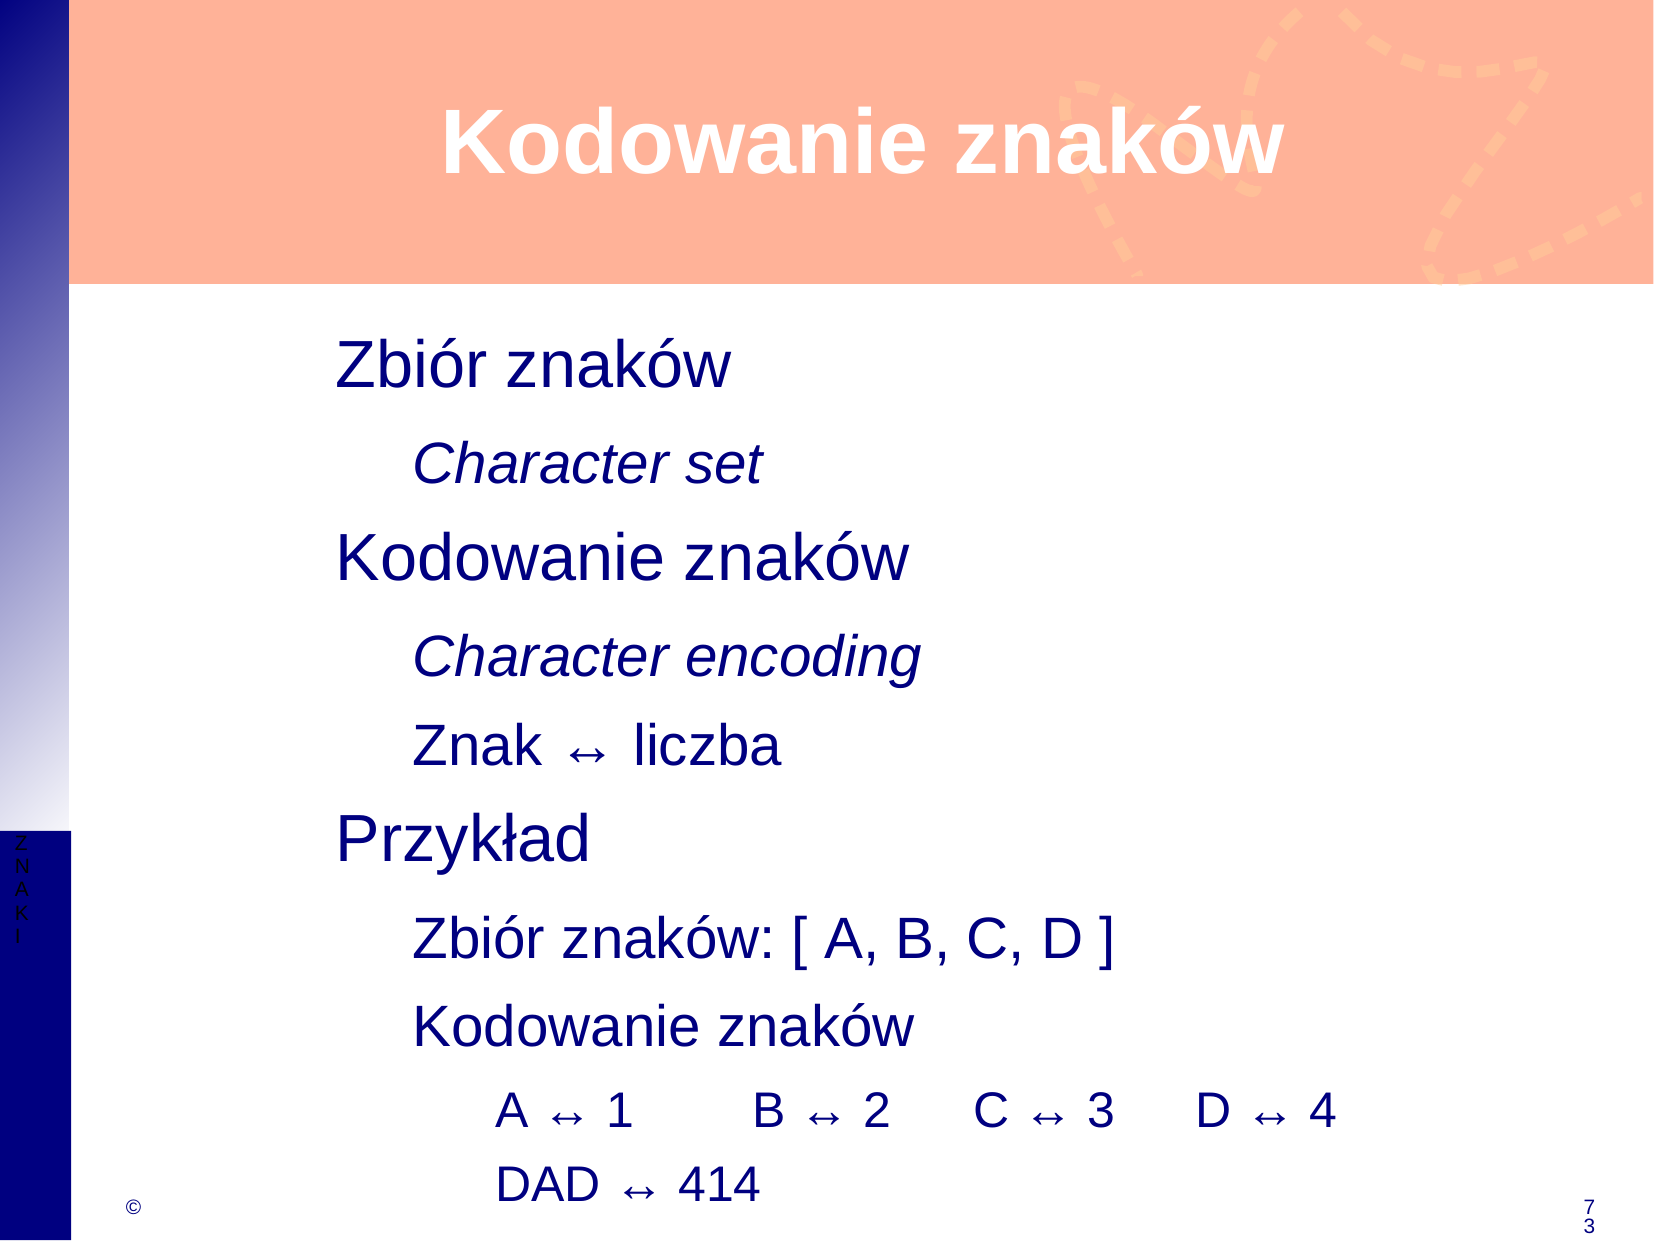

# Kodowanie znaków
Zbiór znaków
Character set
Kodowanie znaków
Character encoding
Znak ↔ liczba
Przykład
Zbiór znaków: [ A, B, C, D ]
Kodowanie znaków
A ↔ 1		B ↔ 2		C ↔ 3 	D ↔ 4
DAD ↔ 414
Z
N
A
K
I